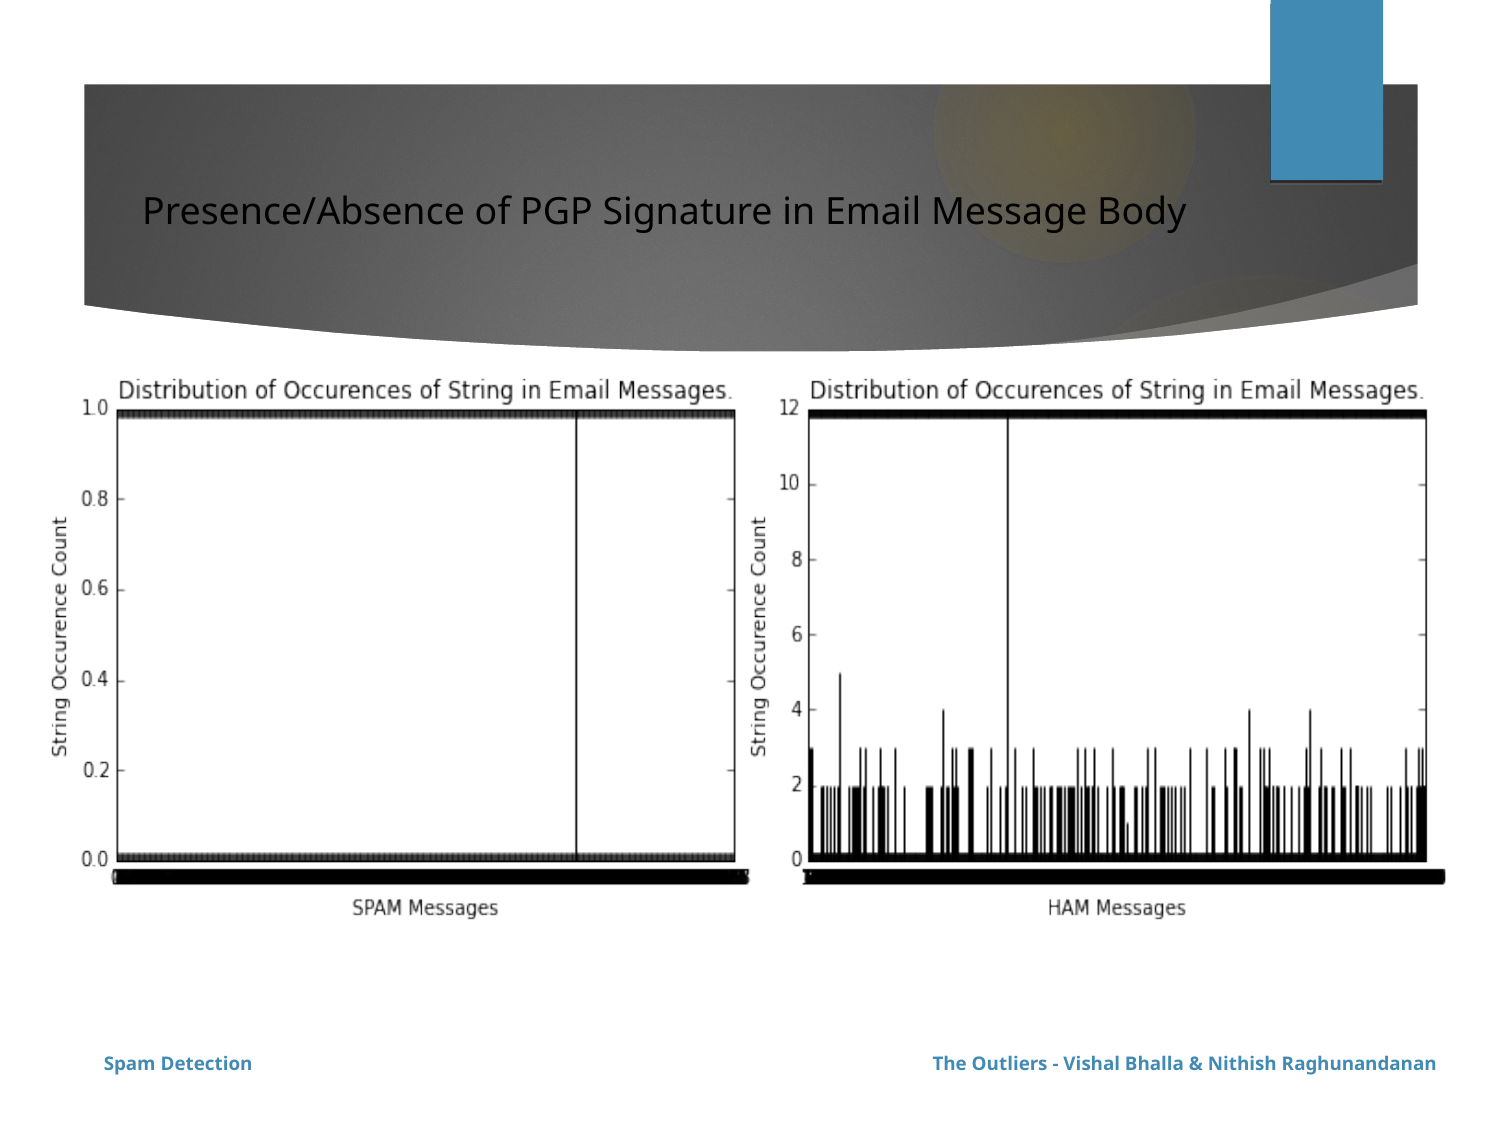

# Presence/Absence of PGP Signature in Email Message Body
The Outliers - Vishal Bhalla & Nithish Raghunandanan
Spam Detection